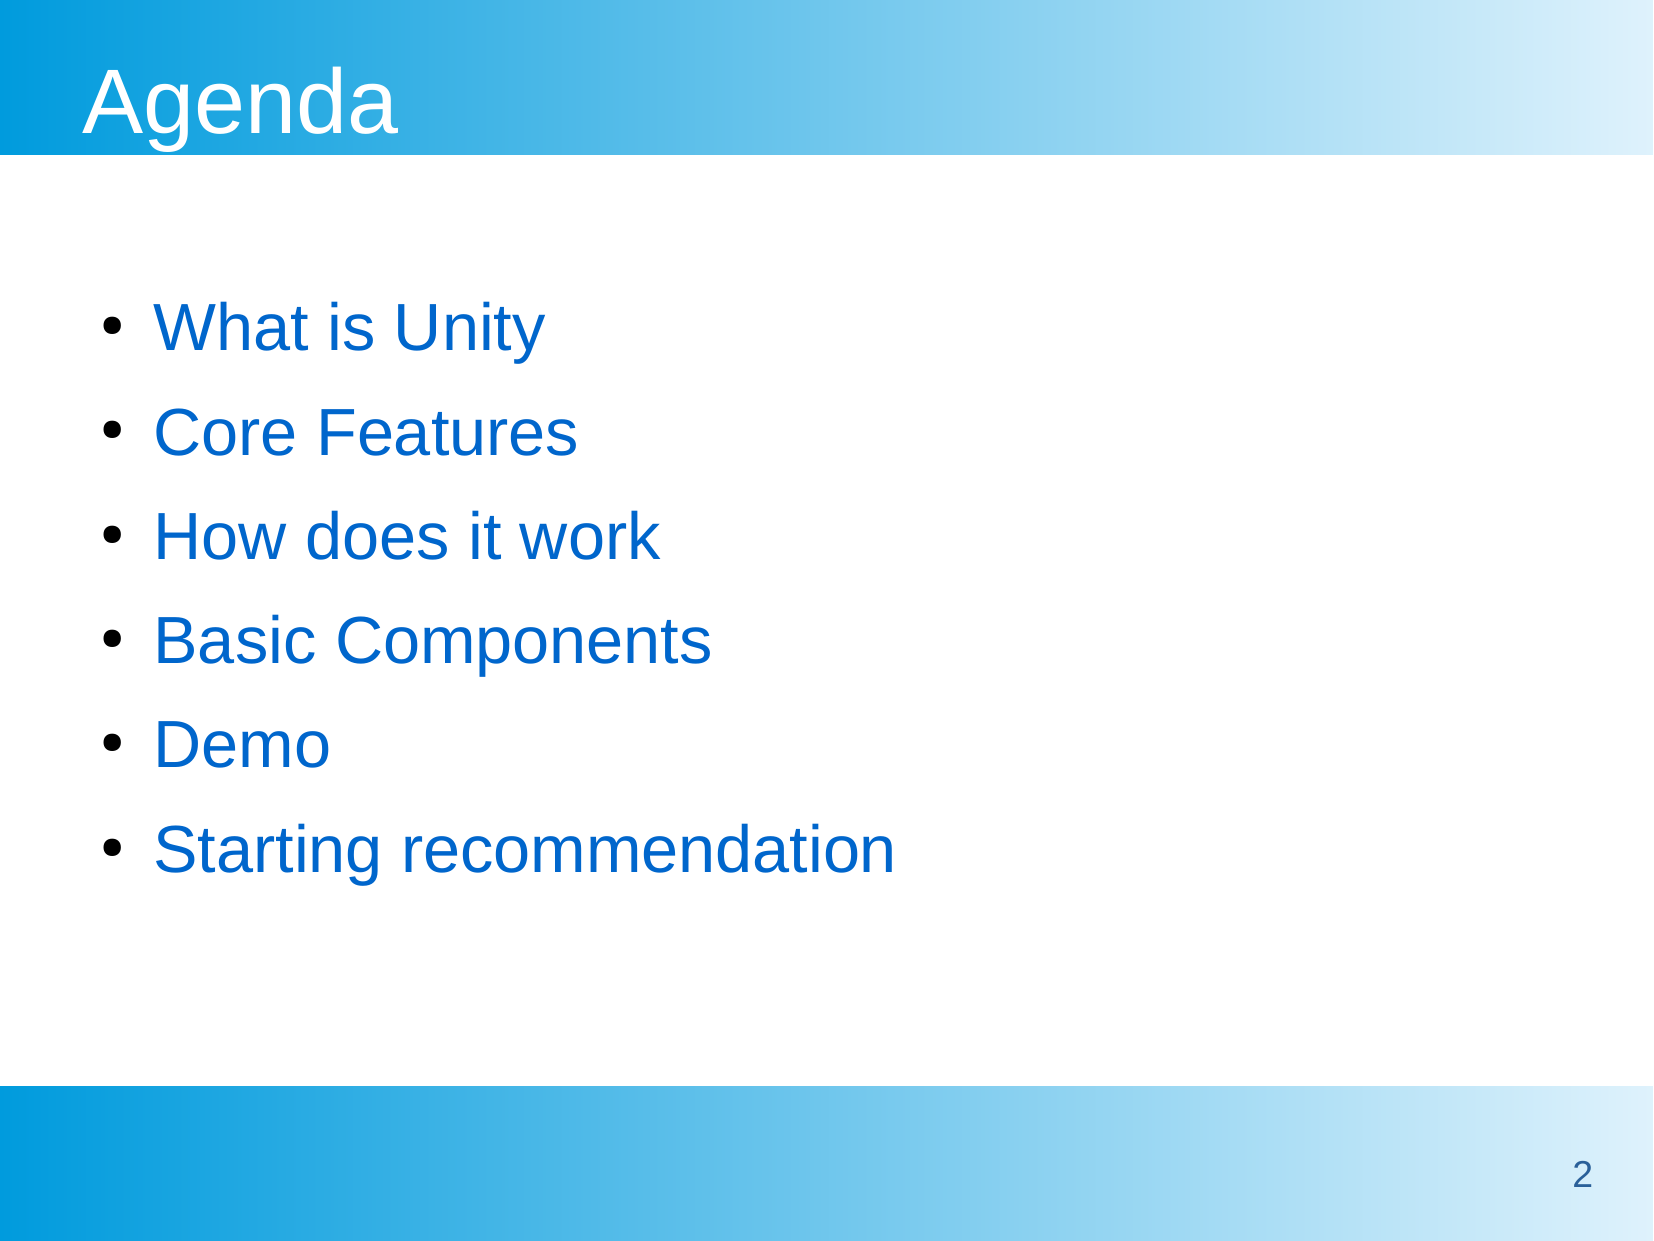

# Agenda
What is Unity
Core Features
How does it work
Basic Components
Demo
Starting recommendation